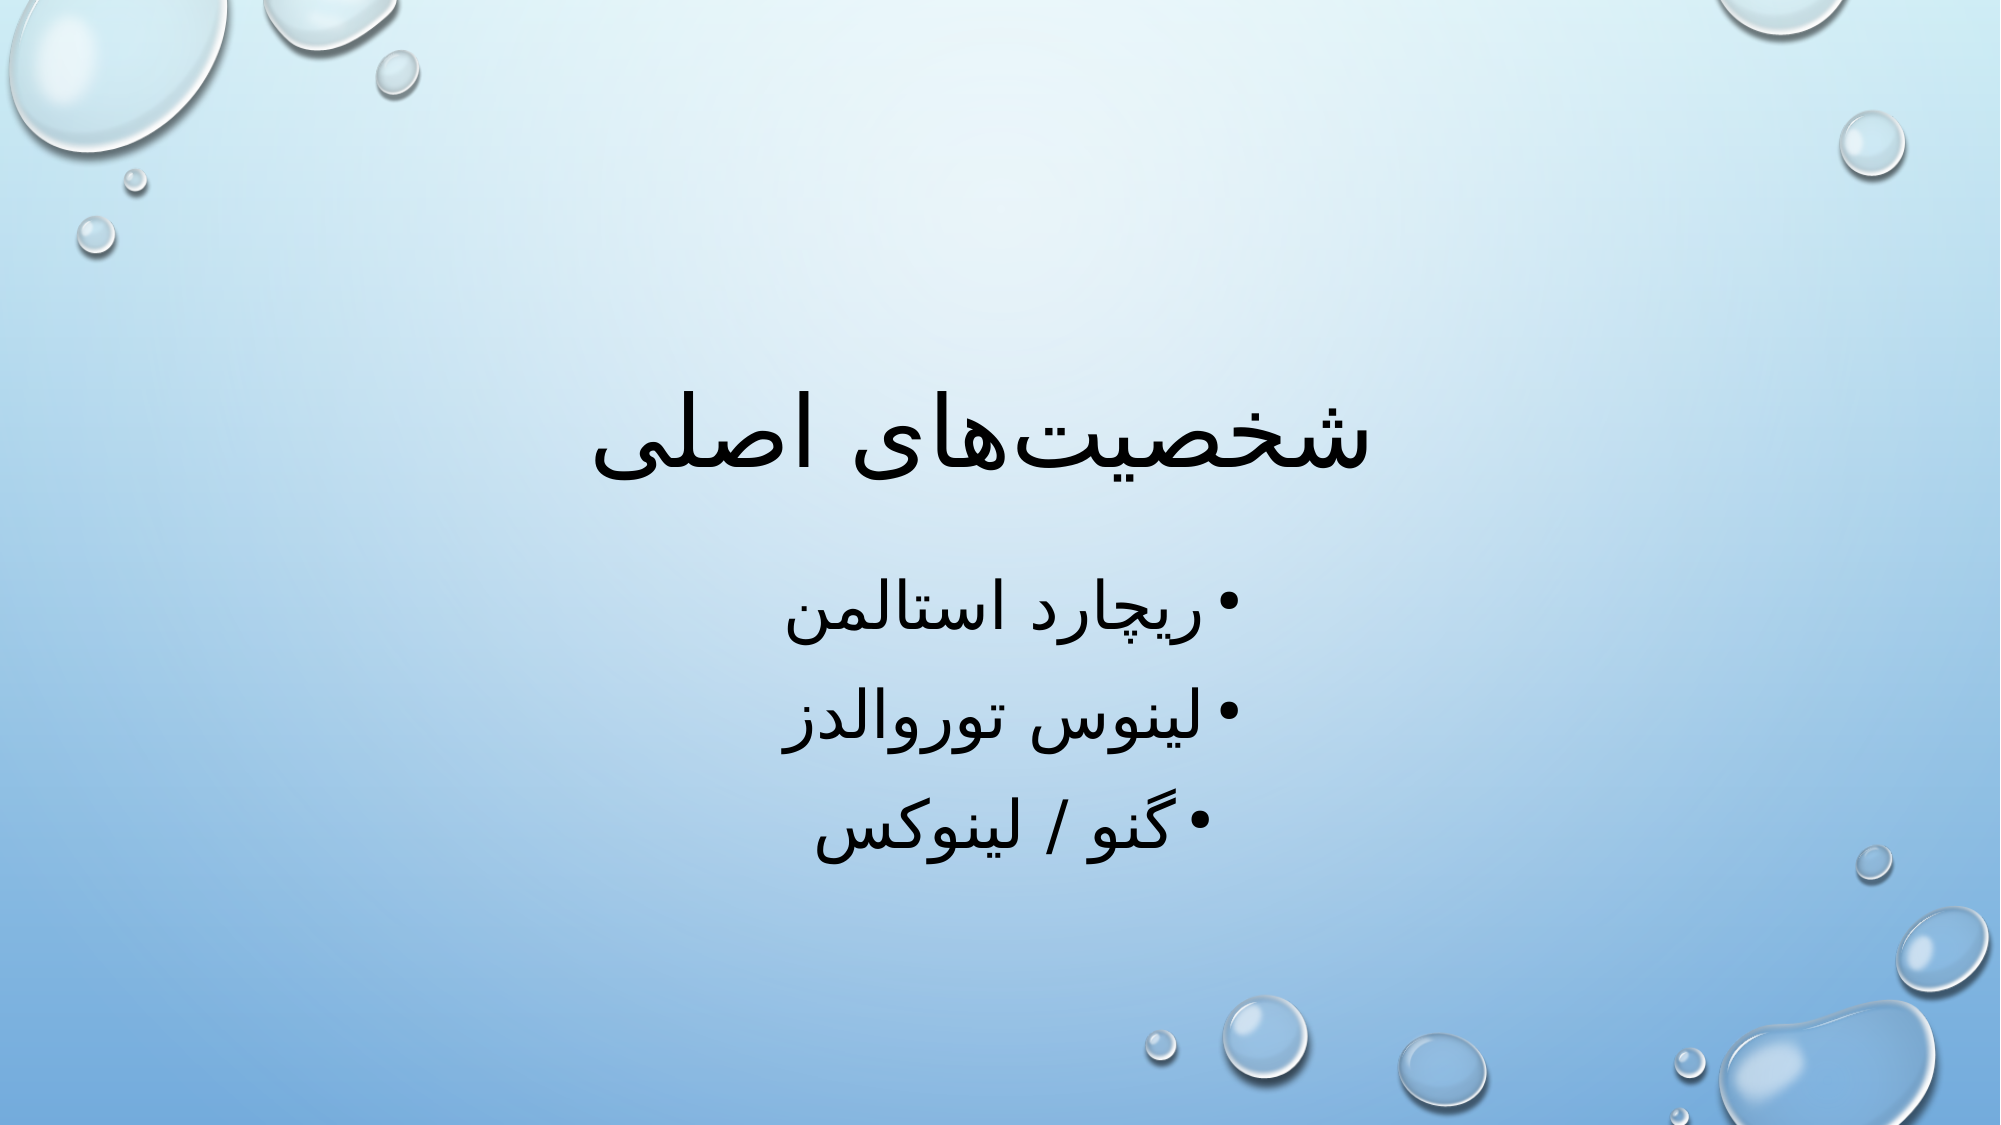

# شخصیت‌های اصلی
ریچارد استالمن
لینوس توروالدز
گنو / لینوکس